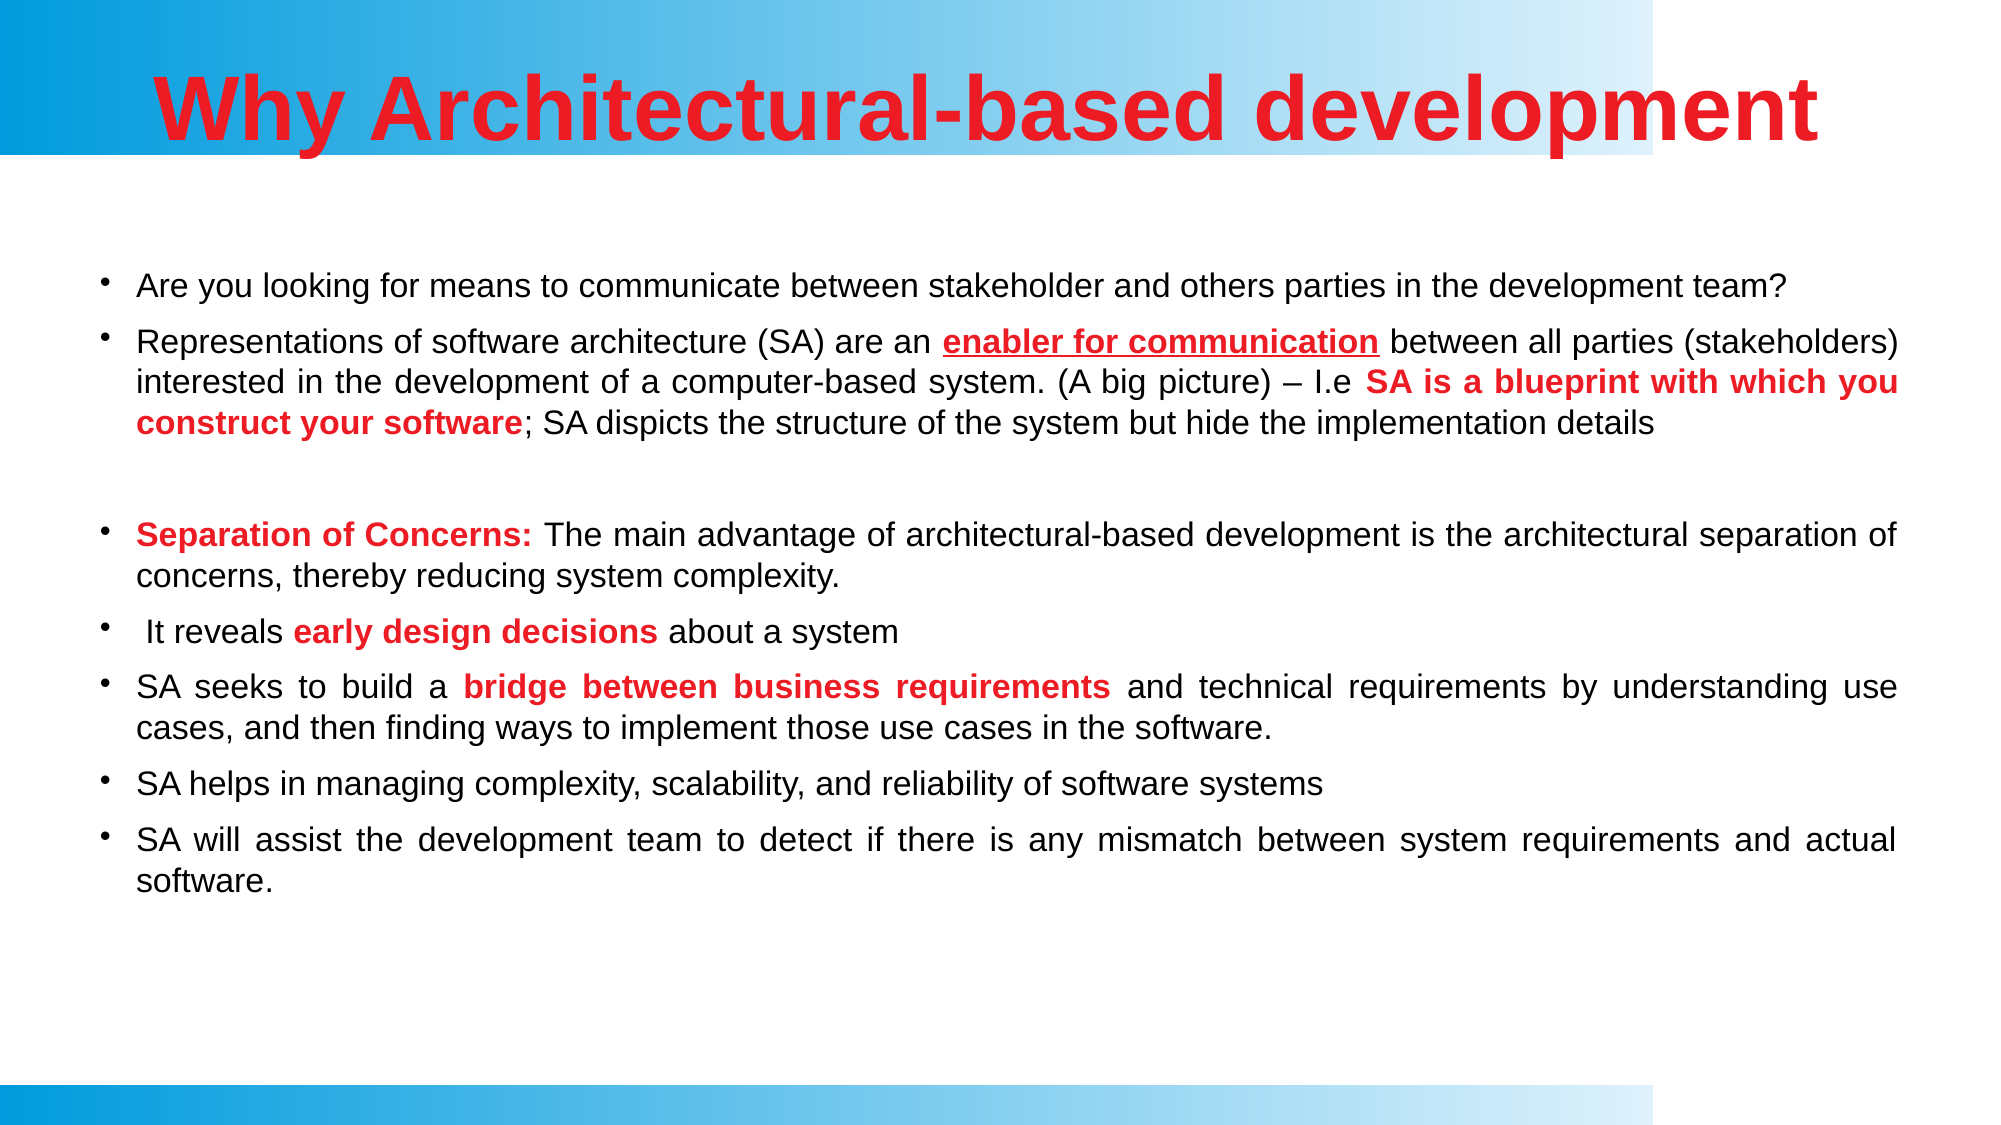

# Why Architectural-based development
Are you looking for means to communicate between stakeholder and others parties in the development team?
Representations of software architecture (SA) are an enabler for communication between all parties (stakeholders) interested in the development of a computer-based system. (A big picture) – I.e SA is a blueprint with which you construct your software; SA dispicts the structure of the system but hide the implementation details
Separation of Concerns: The main advantage of architectural-based development is the architectural separation of concerns, thereby reducing system complexity.
 It reveals early design decisions about a system
SA seeks to build a bridge between business requirements and technical requirements by understanding use cases, and then finding ways to implement those use cases in the software.
SA helps in managing complexity, scalability, and reliability of software systems
SA will assist the development team to detect if there is any mismatch between system requirements and actual software.